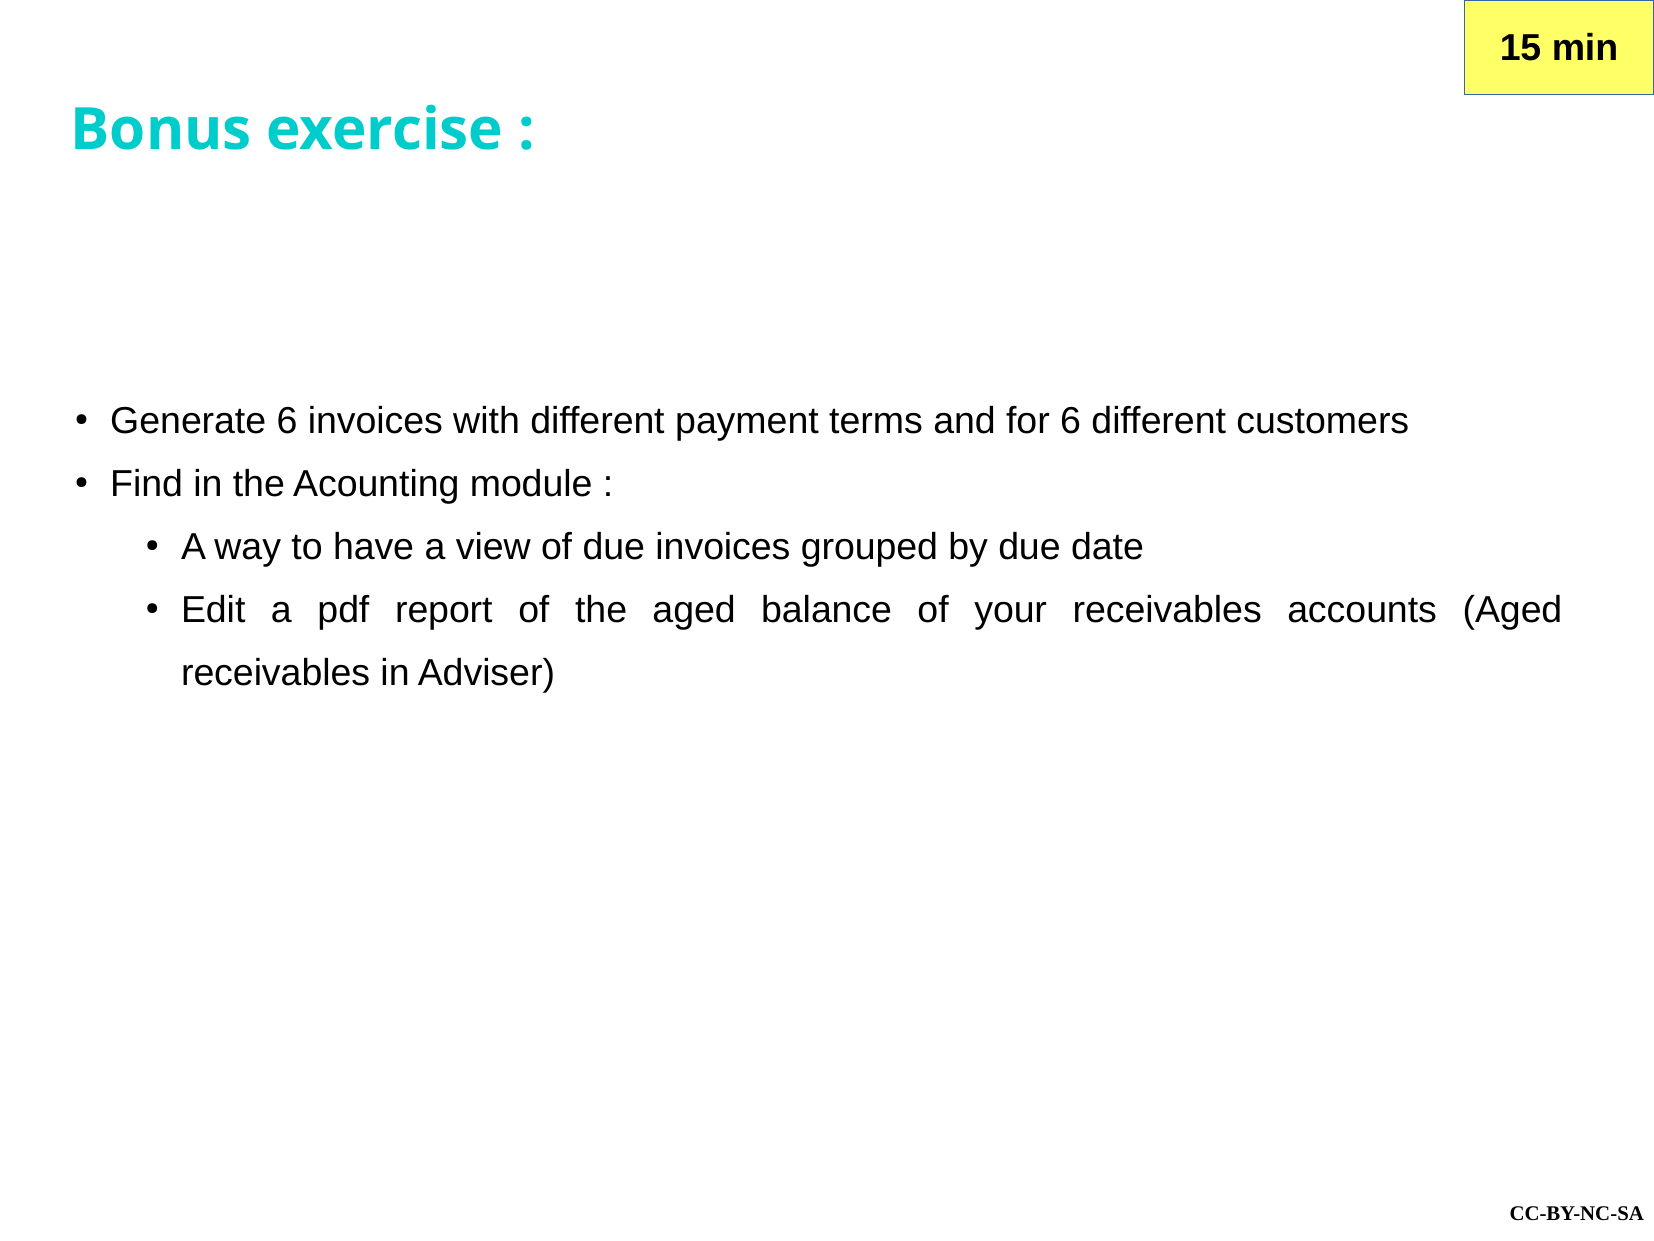

15 min
# Bonus exercise :
Generate 6 invoices with different payment terms and for 6 different customers
Find in the Acounting module :
A way to have a view of due invoices grouped by due date
Edit a pdf report of the aged balance of your receivables accounts (Aged receivables in Adviser)